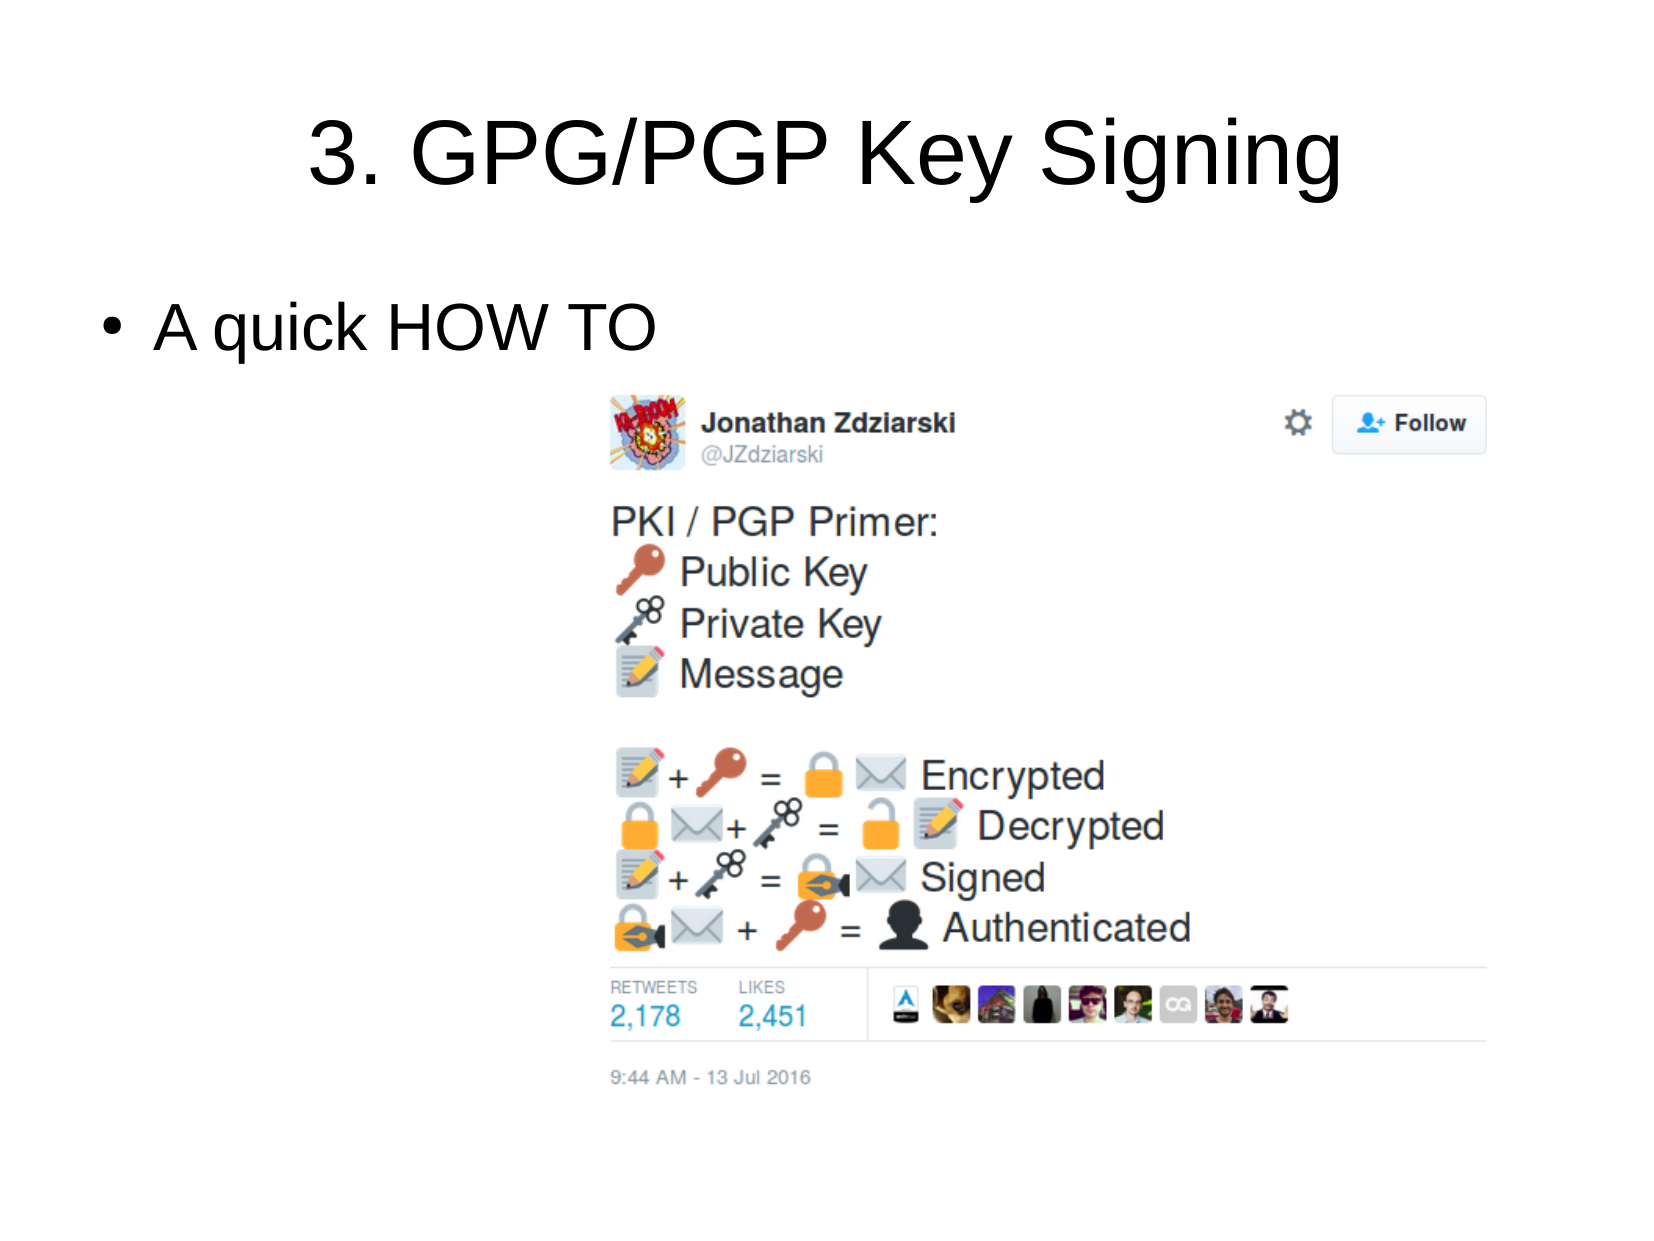

# 3. GPG/PGP Key Signing
A quick HOW TO